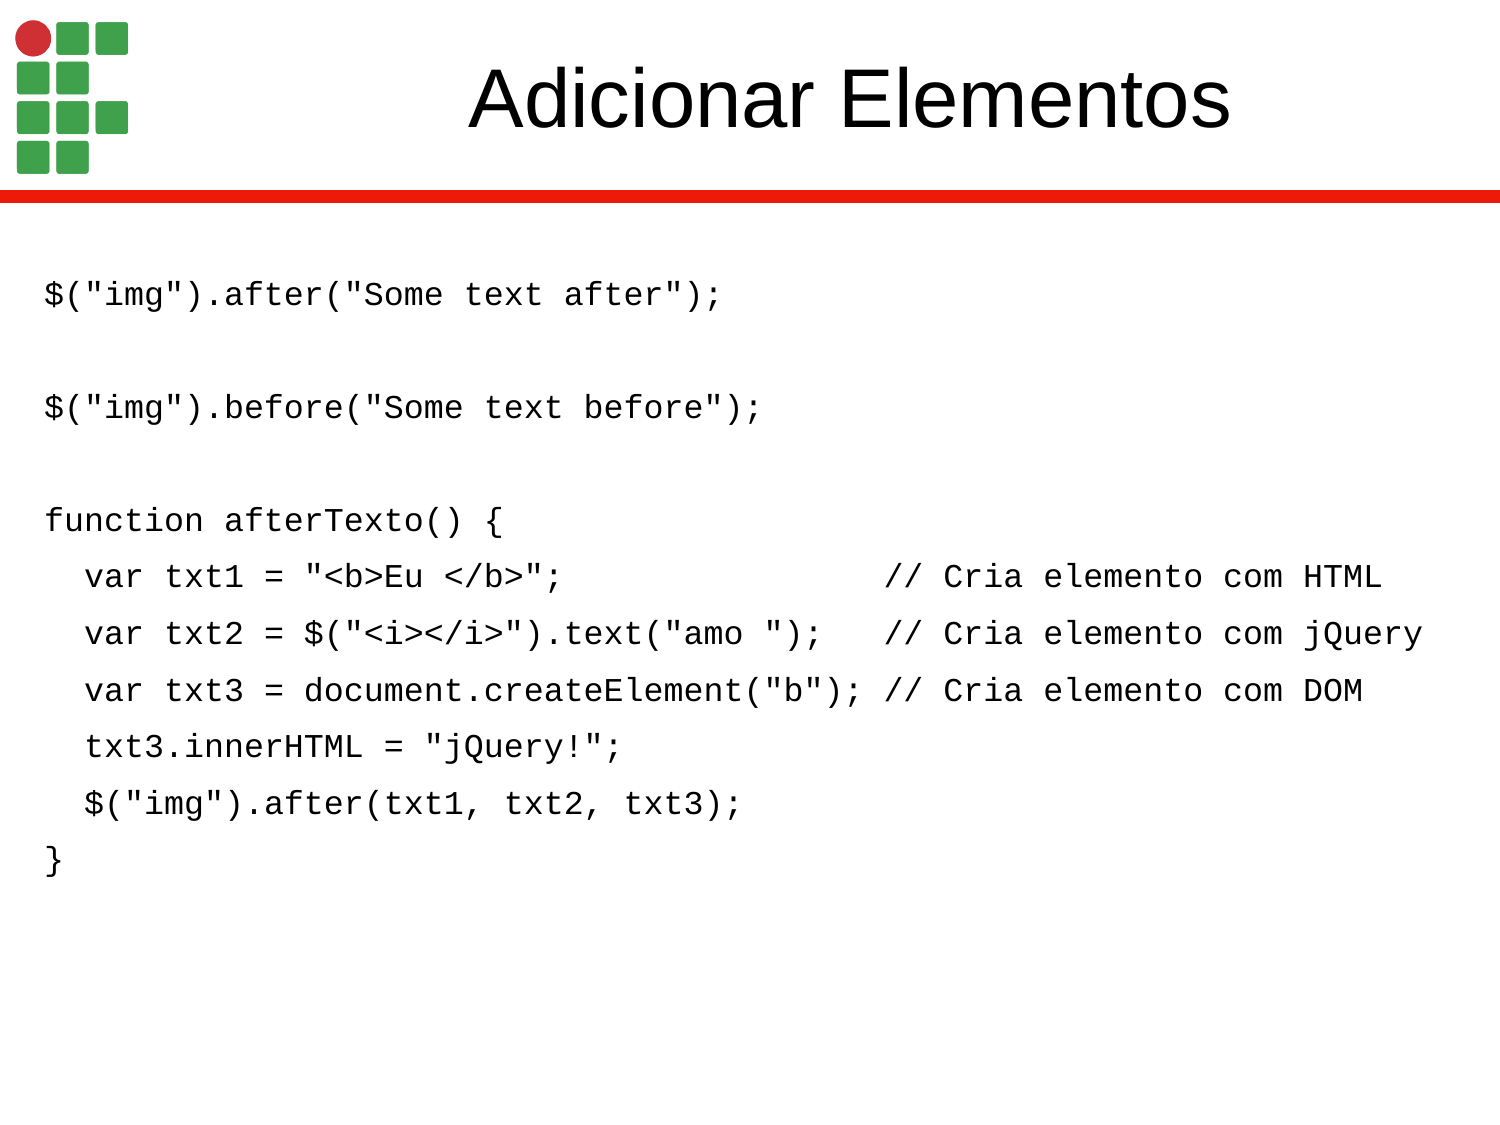

# Adicionar Elementos
$("img").after("Some text after");
$("img").before("Some text before");
function afterTexto() {
 var txt1 = "<b>Eu </b>"; // Cria elemento com HTML
 var txt2 = $("<i></i>").text("amo "); // Cria elemento com jQuery
 var txt3 = document.createElement("b"); // Cria elemento com DOM
 txt3.innerHTML = "jQuery!";
 $("img").after(txt1, txt2, txt3);
}